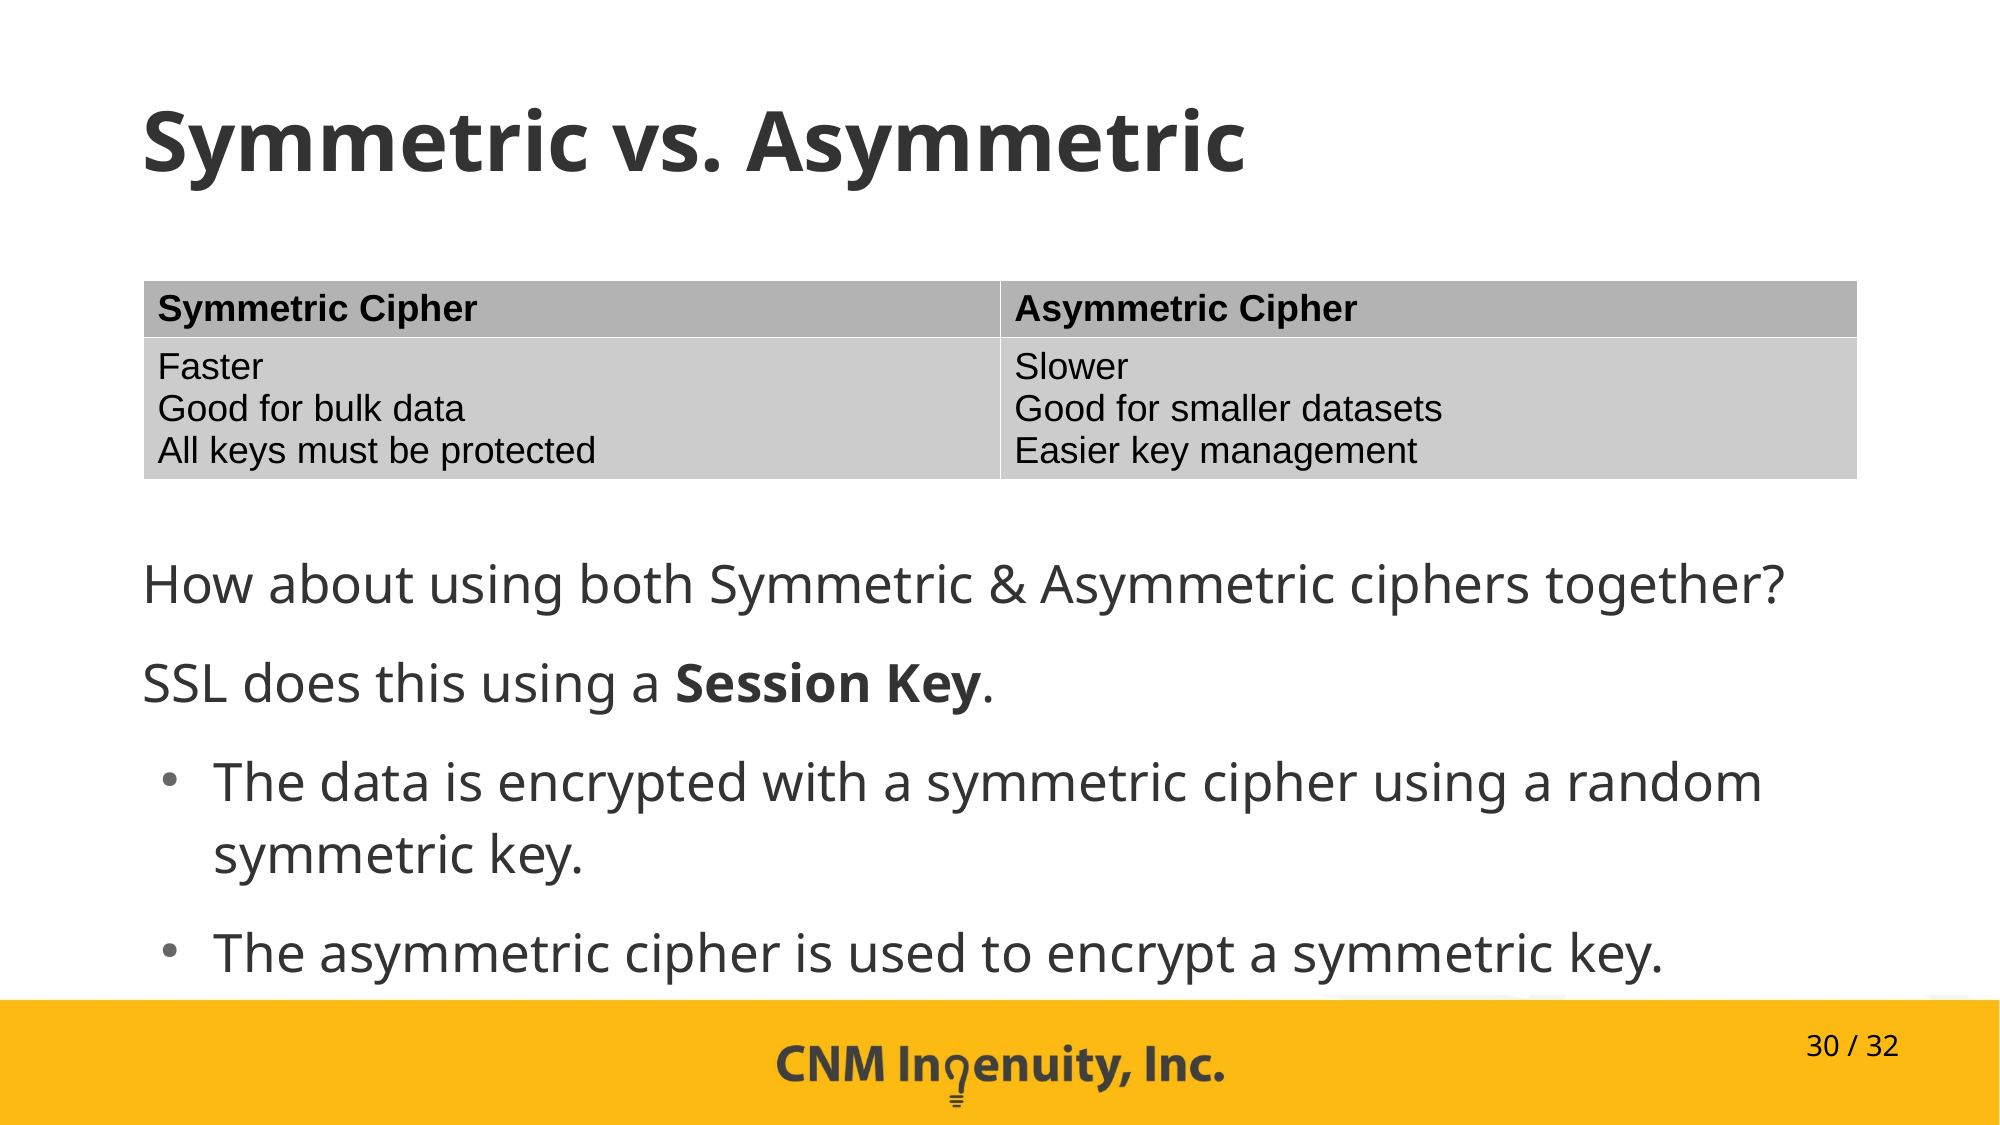

# Symmetric vs. Asymmetric
| Symmetric Cipher | Asymmetric Cipher |
| --- | --- |
| Faster Good for bulk data All keys must be protected | Slower Good for smaller datasets Easier key management |
How about using both Symmetric & Asymmetric ciphers together?
SSL does this using a Session Key.
The data is encrypted with a symmetric cipher using a random symmetric key.
The asymmetric cipher is used to encrypt a symmetric key.
30